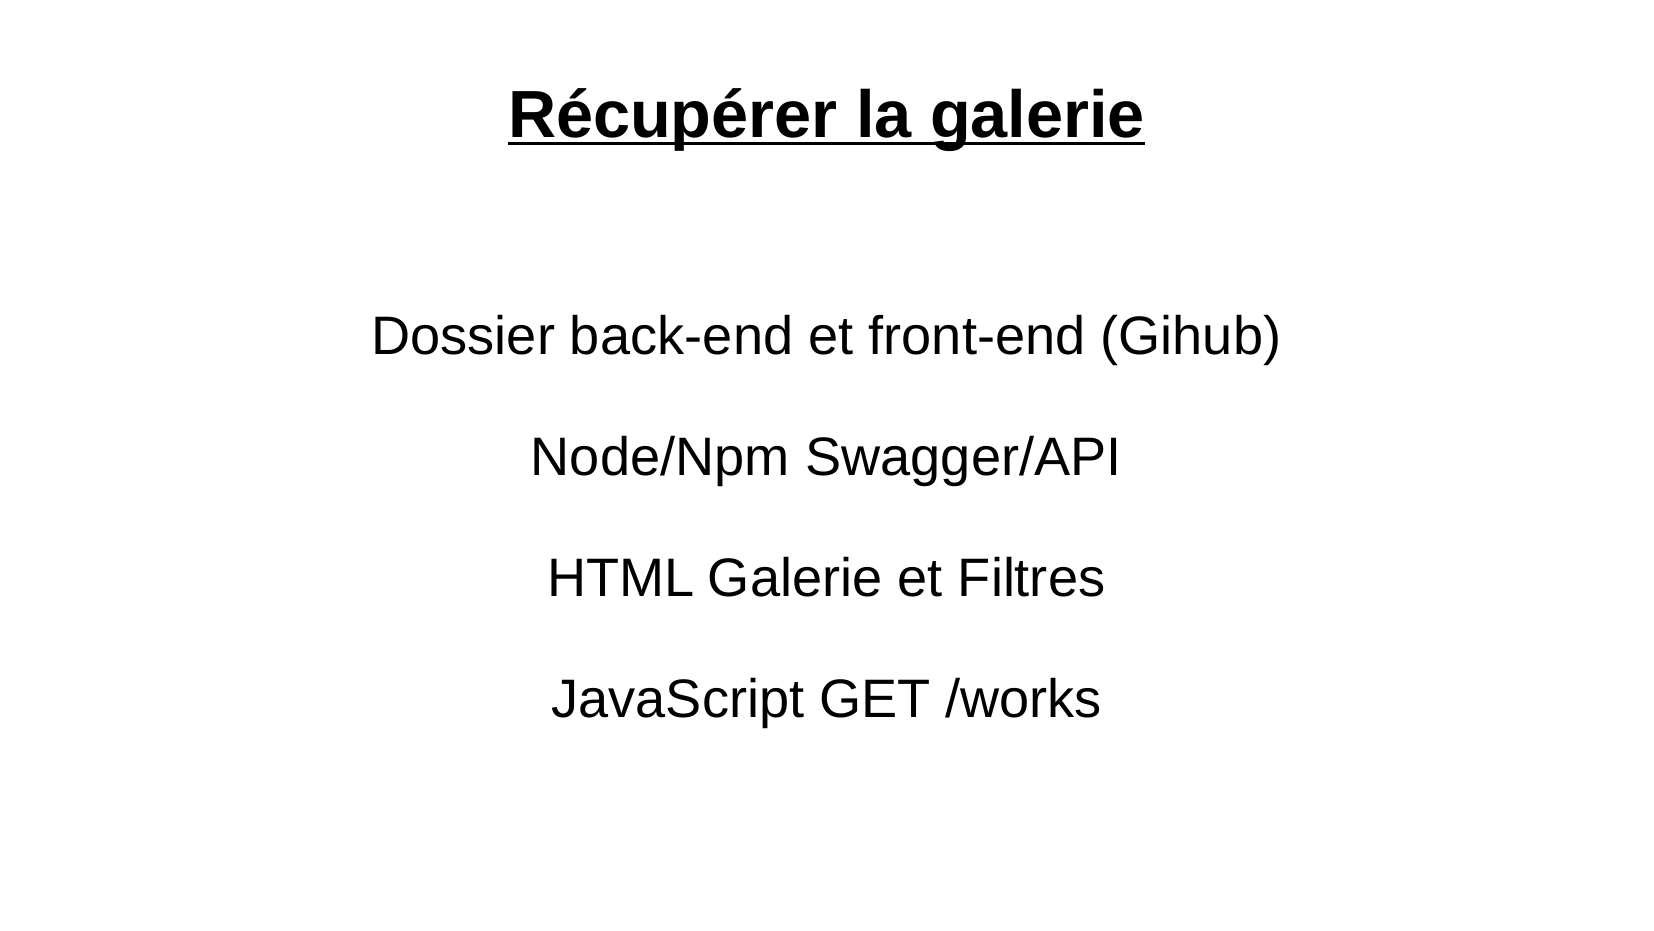

# Récupérer la galerie
Dossier back-end et front-end (Gihub)
Node/Npm Swagger/API
HTML Galerie et Filtres
JavaScript GET /works